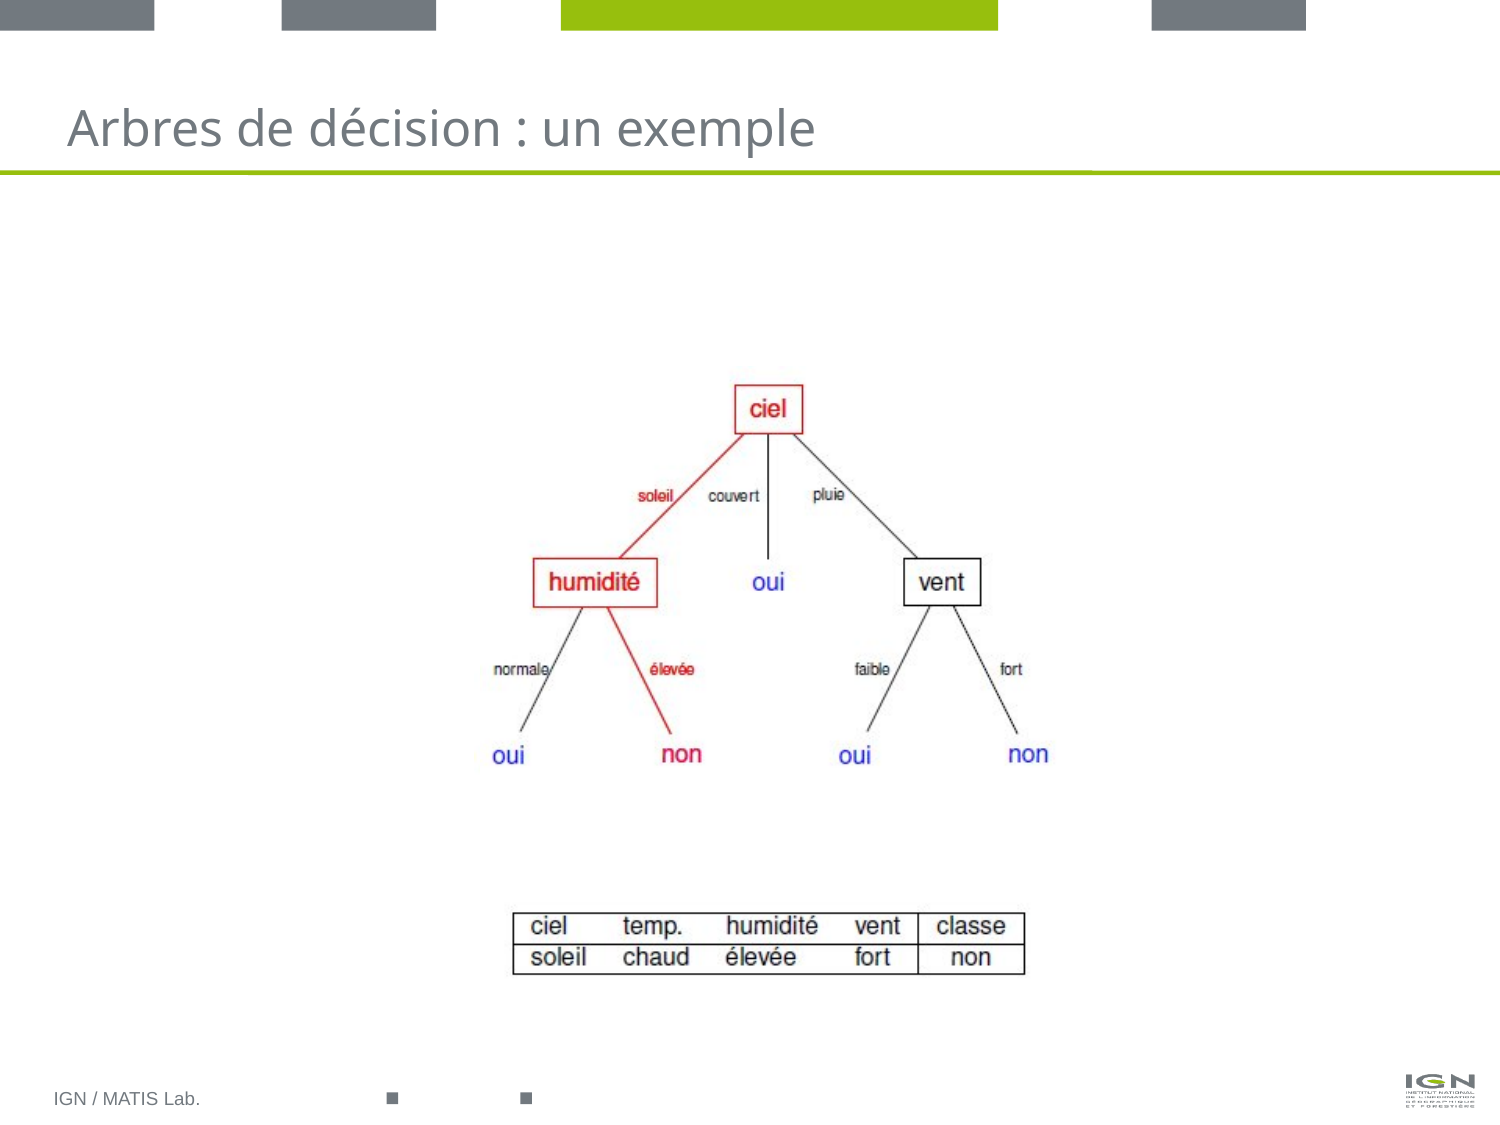

Arbres de décision : un exemple
IGN / MATIS Lab.